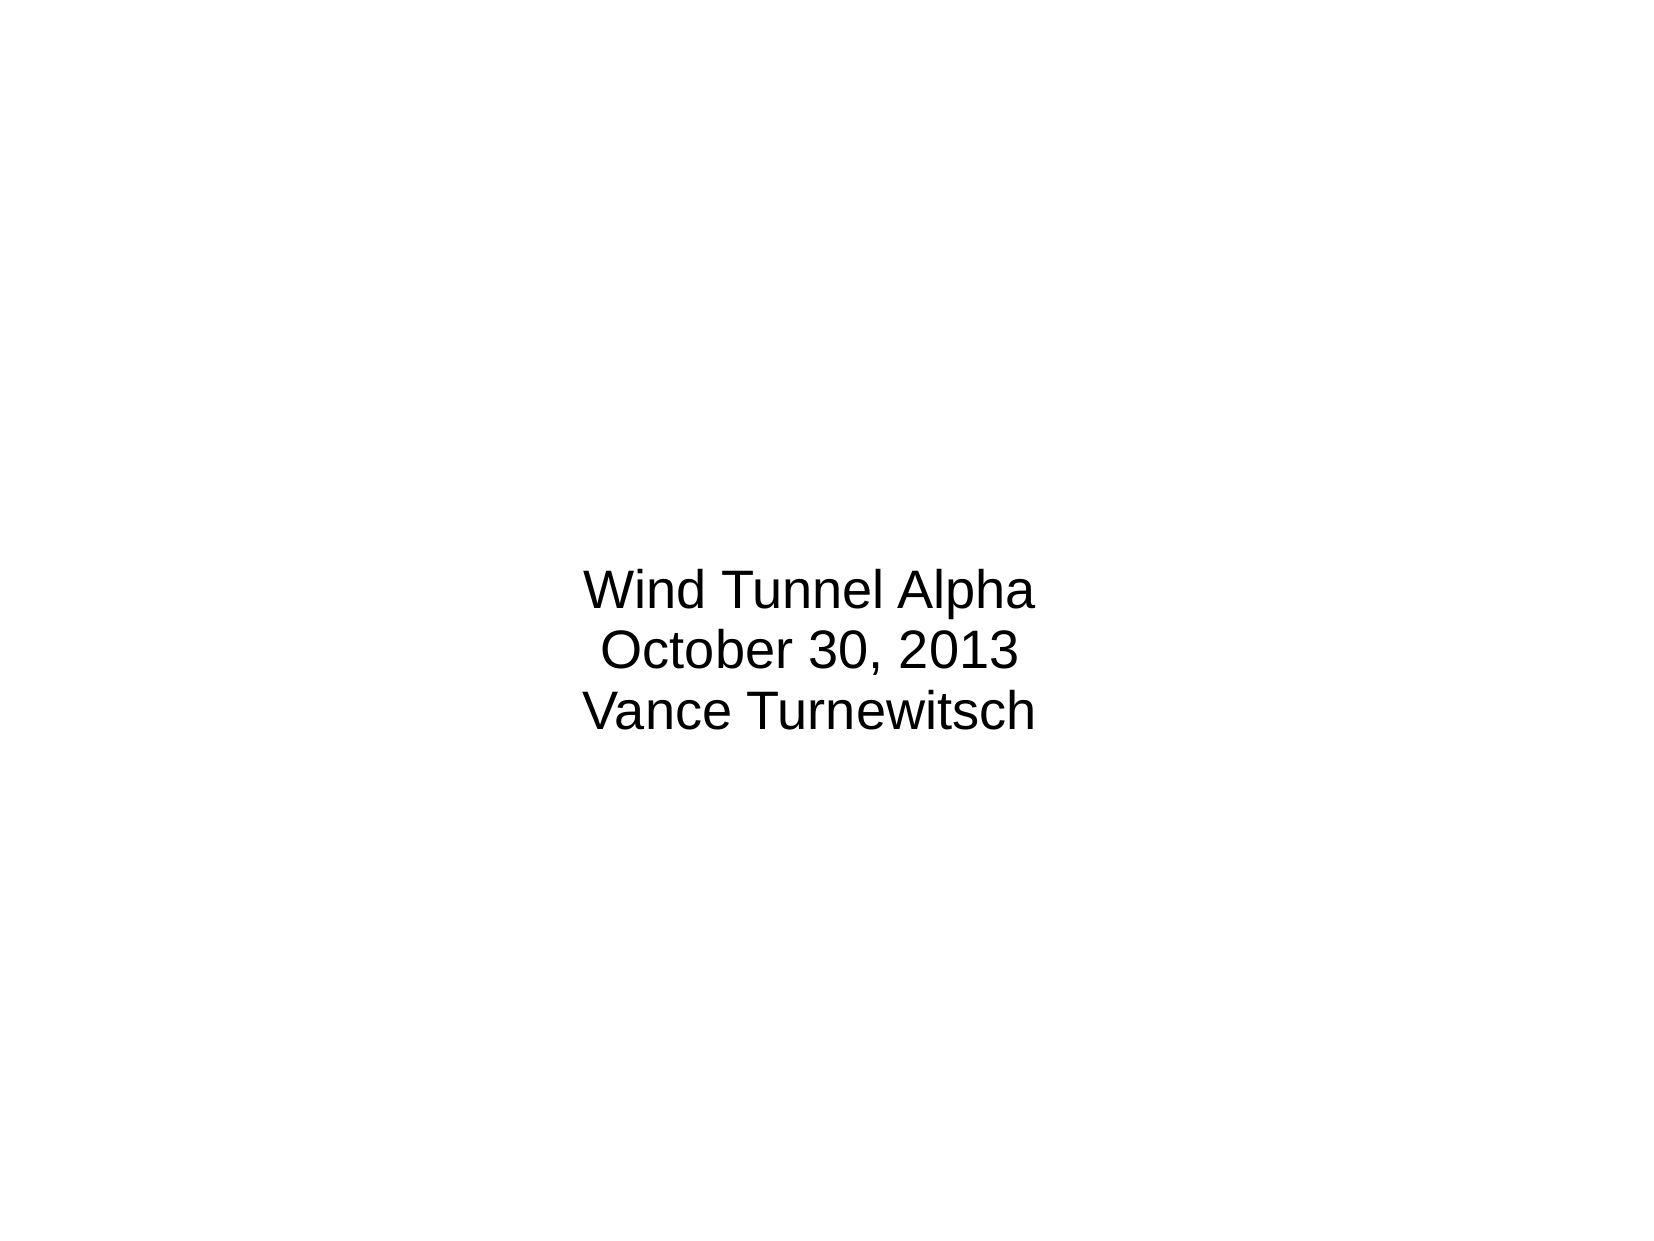

#
Wind Tunnel Alpha
October 30, 2013
Vance Turnewitsch